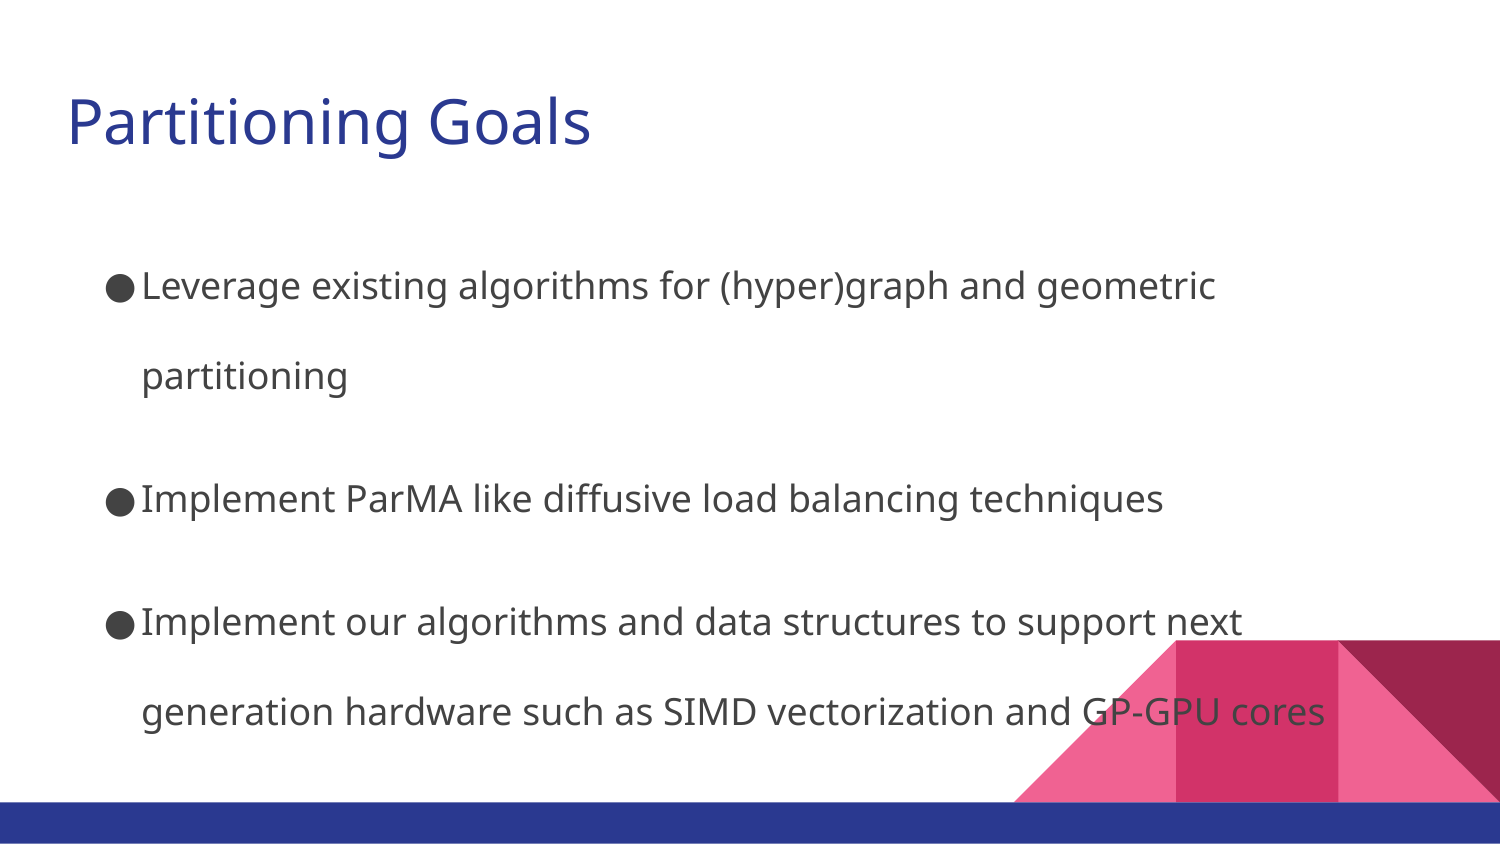

# Partitioning Goals
Leverage existing algorithms for (hyper)graph and geometric partitioning
Implement ParMA like diffusive load balancing techniques
Implement our algorithms and data structures to support next generation hardware such as SIMD vectorization and GP-GPU cores